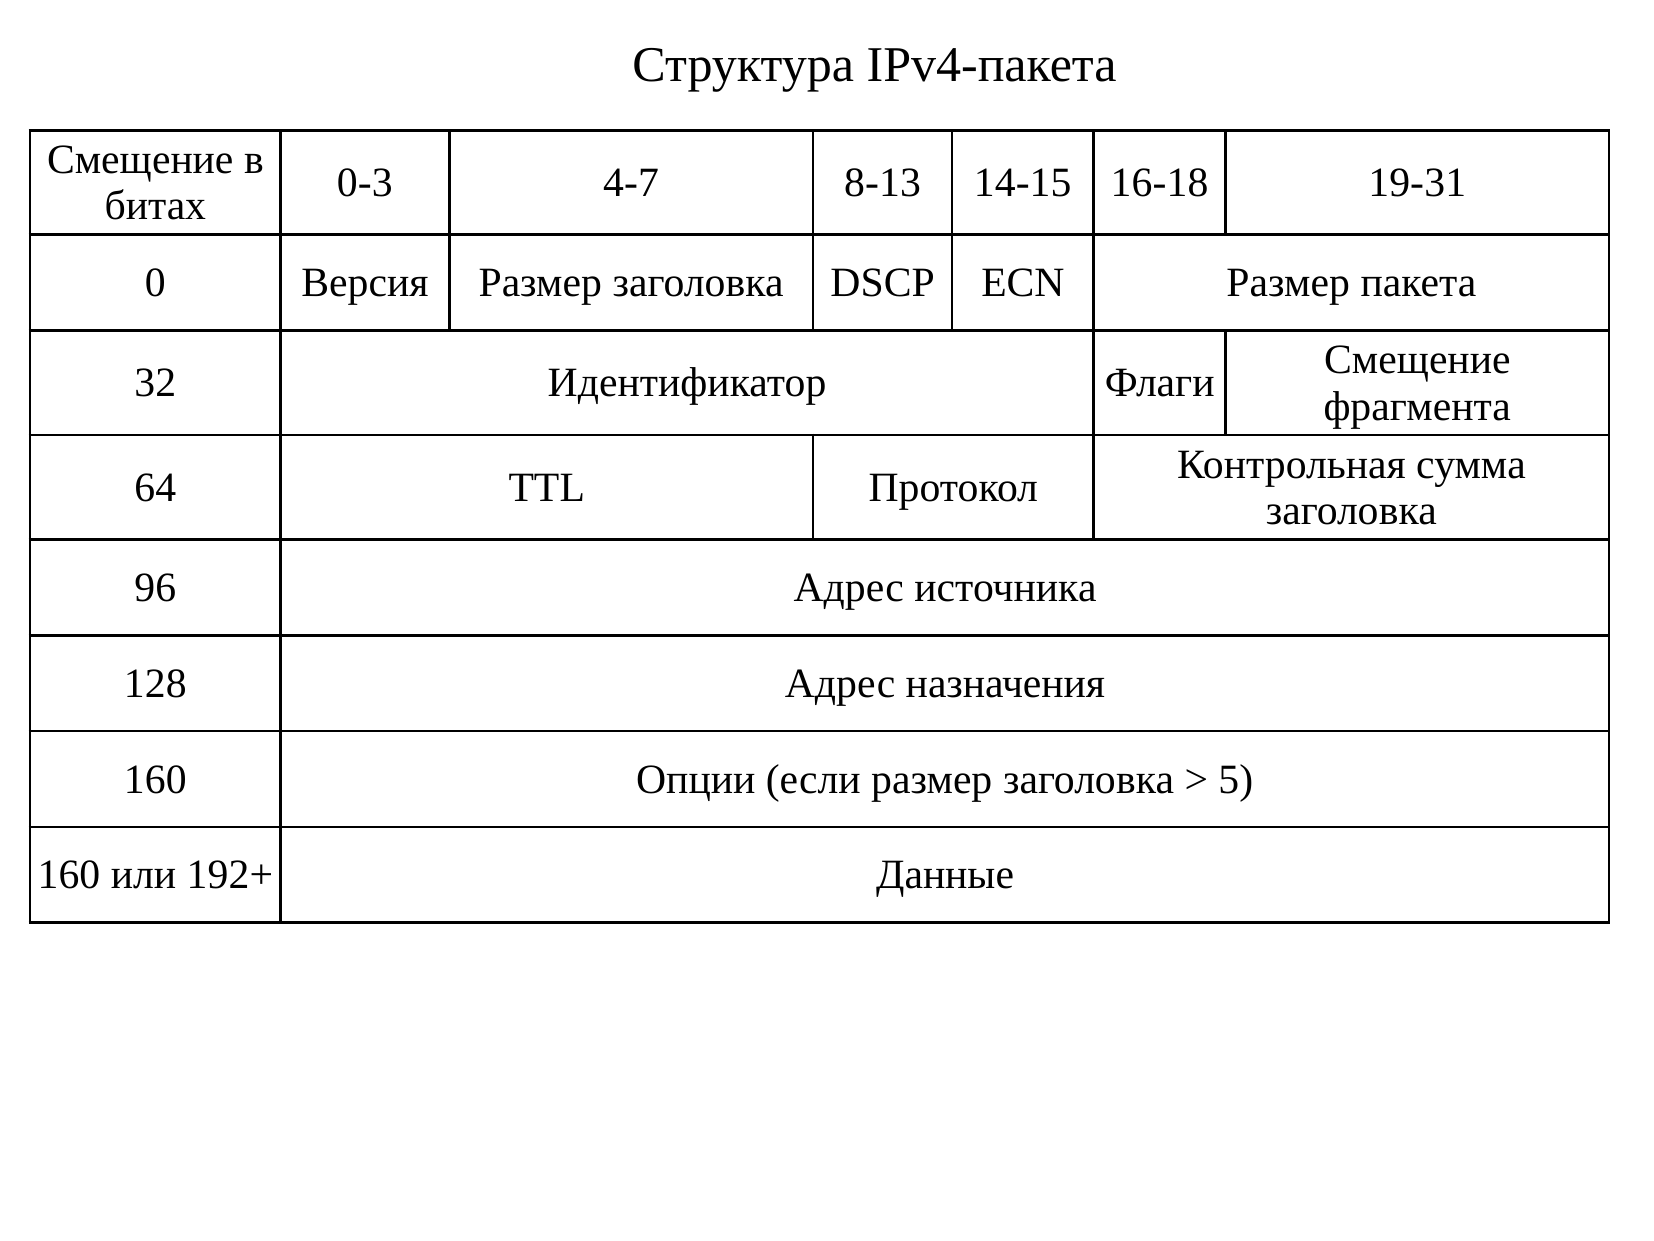

Структура IPv4-пакета
| Смещение в битах | 0-3 | 4-7 | 8-13 | 14-15 | 16-18 | 19-31 |
| --- | --- | --- | --- | --- | --- | --- |
| 0 | Версия | Размер заголовка | DSCP | ECN | Размер пакета | |
| 32 | Идентификатор | | | | Флаги | Смещение фрагмента |
| 64 | TTL | | Протокол | | Контрольная сумма заголовка | |
| 96 | Адрес источника | | | | | |
| 128 | Адрес назначения | | | | | |
| 160 | Опции (если размер заголовка > 5) | | | | | |
| 160 или 192+ | Данные | | | | | |